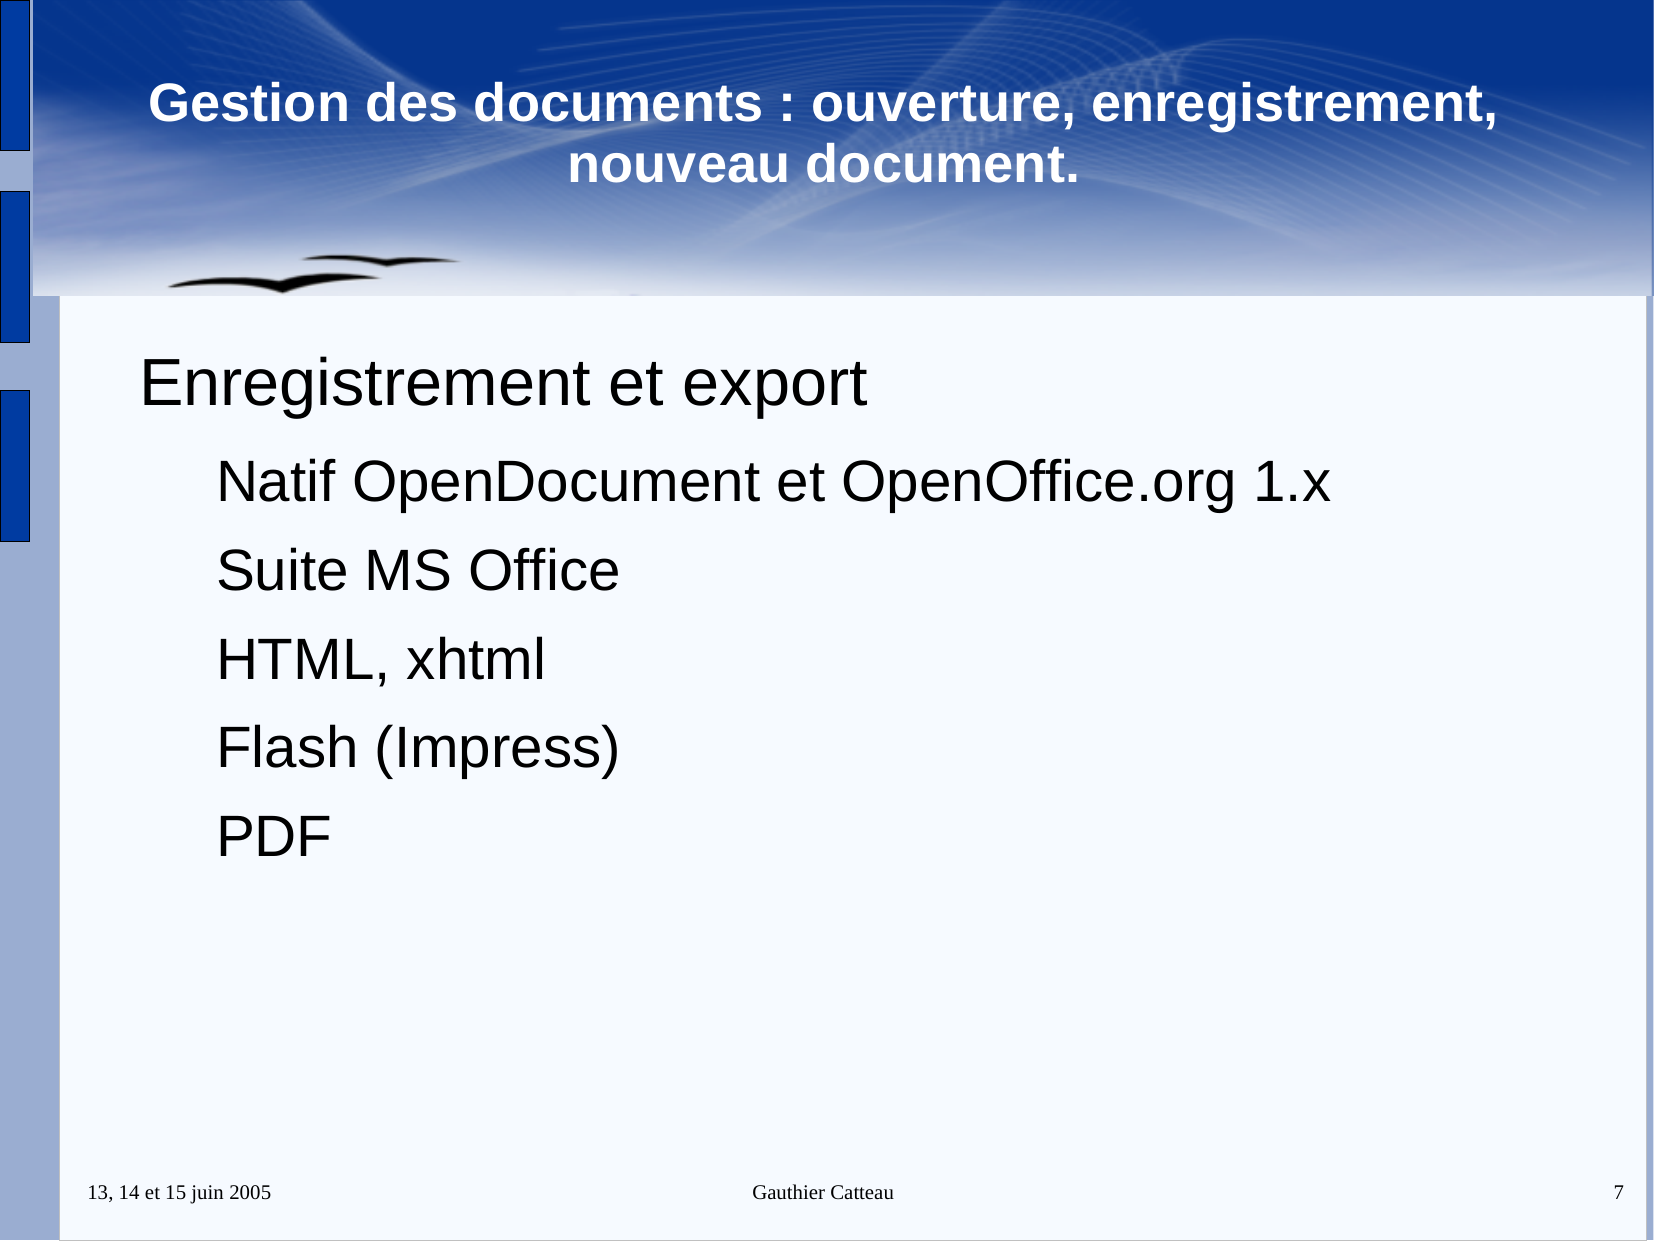

# Gestion des documents : ouverture, enregistrement, nouveau document.
Enregistrement et export
Natif OpenDocument et OpenOffice.org 1.x
Suite MS Office
HTML, xhtml
Flash (Impress)
PDF
Gauthier Catteau